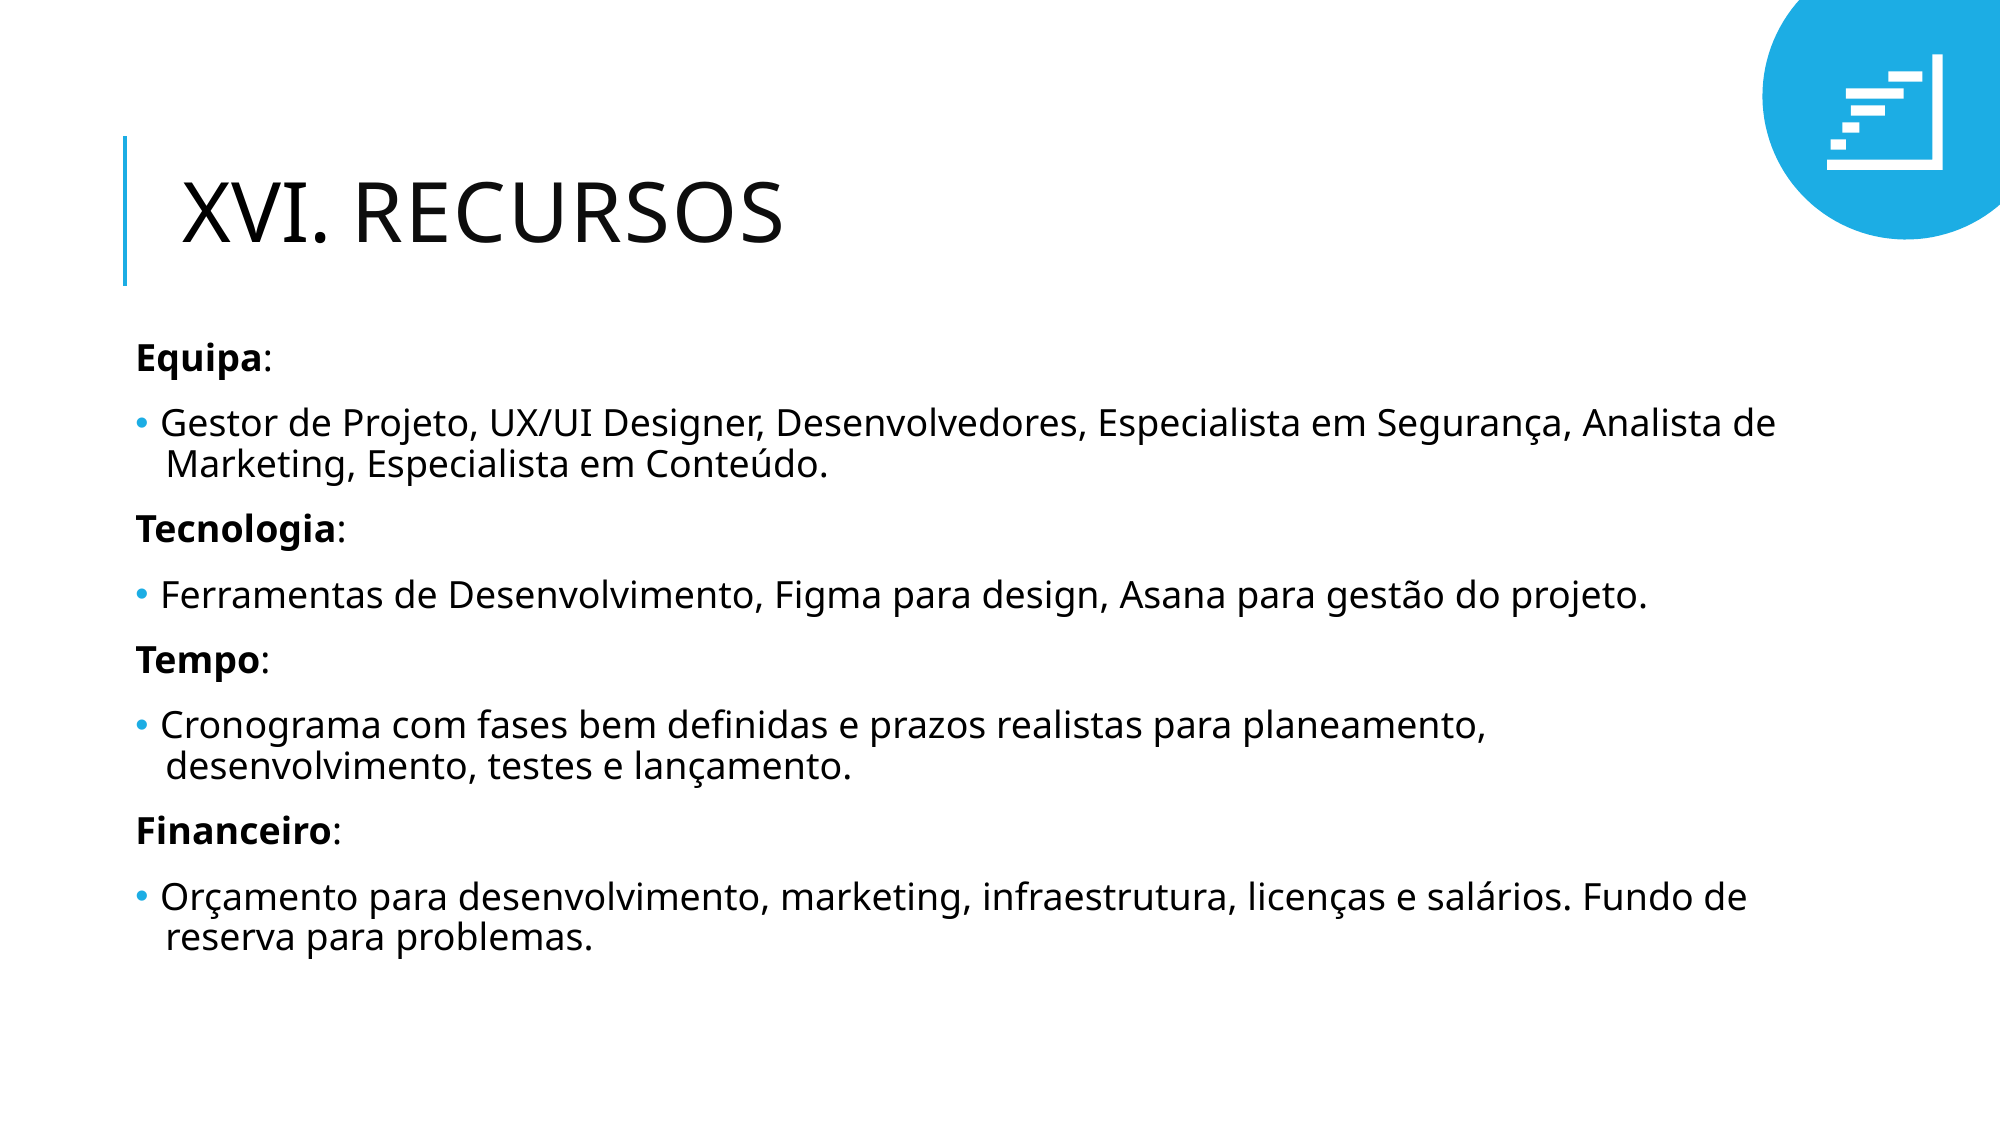

# Recursos
Equipa:
 Gestor de Projeto, UX/UI Designer, Desenvolvedores, Especialista em Segurança, Analista de Marketing, Especialista em Conteúdo.
Tecnologia:
 Ferramentas de Desenvolvimento, Figma para design, Asana para gestão do projeto.
Tempo:
 Cronograma com fases bem definidas e prazos realistas para planeamento, desenvolvimento, testes e lançamento.
Financeiro:
 Orçamento para desenvolvimento, marketing, infraestrutura, licenças e salários. Fundo de reserva para problemas.